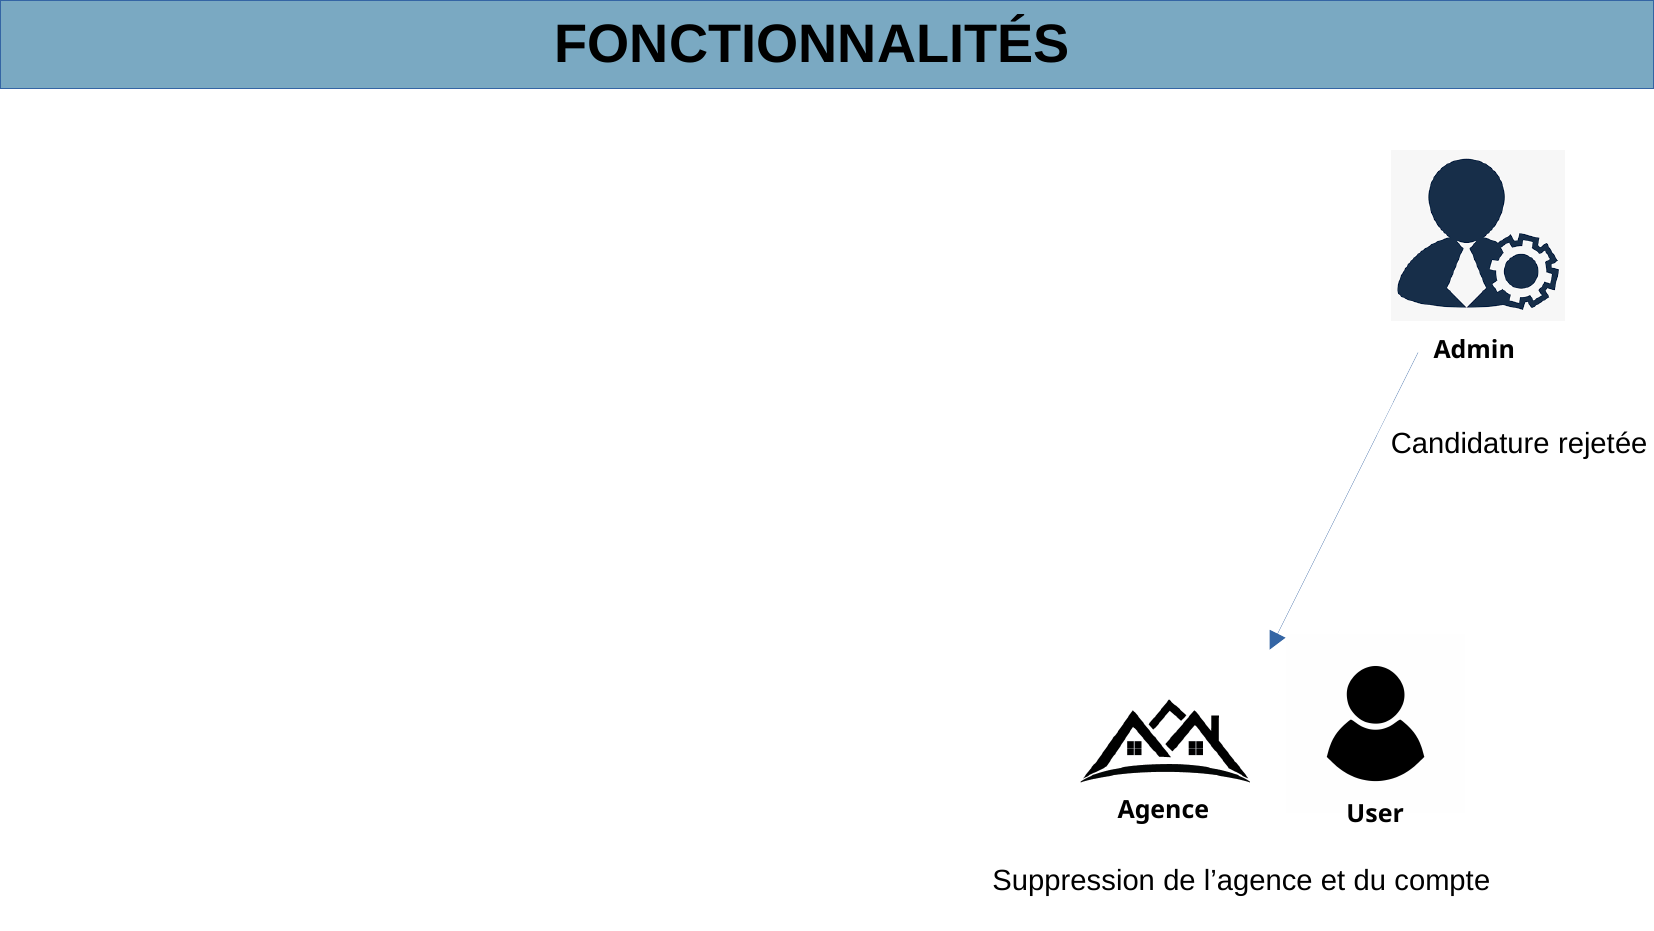

FONCTIONNALITÉS
Admin
Candidature rejetée
Agence
User
Suppression de l’agence et du compte